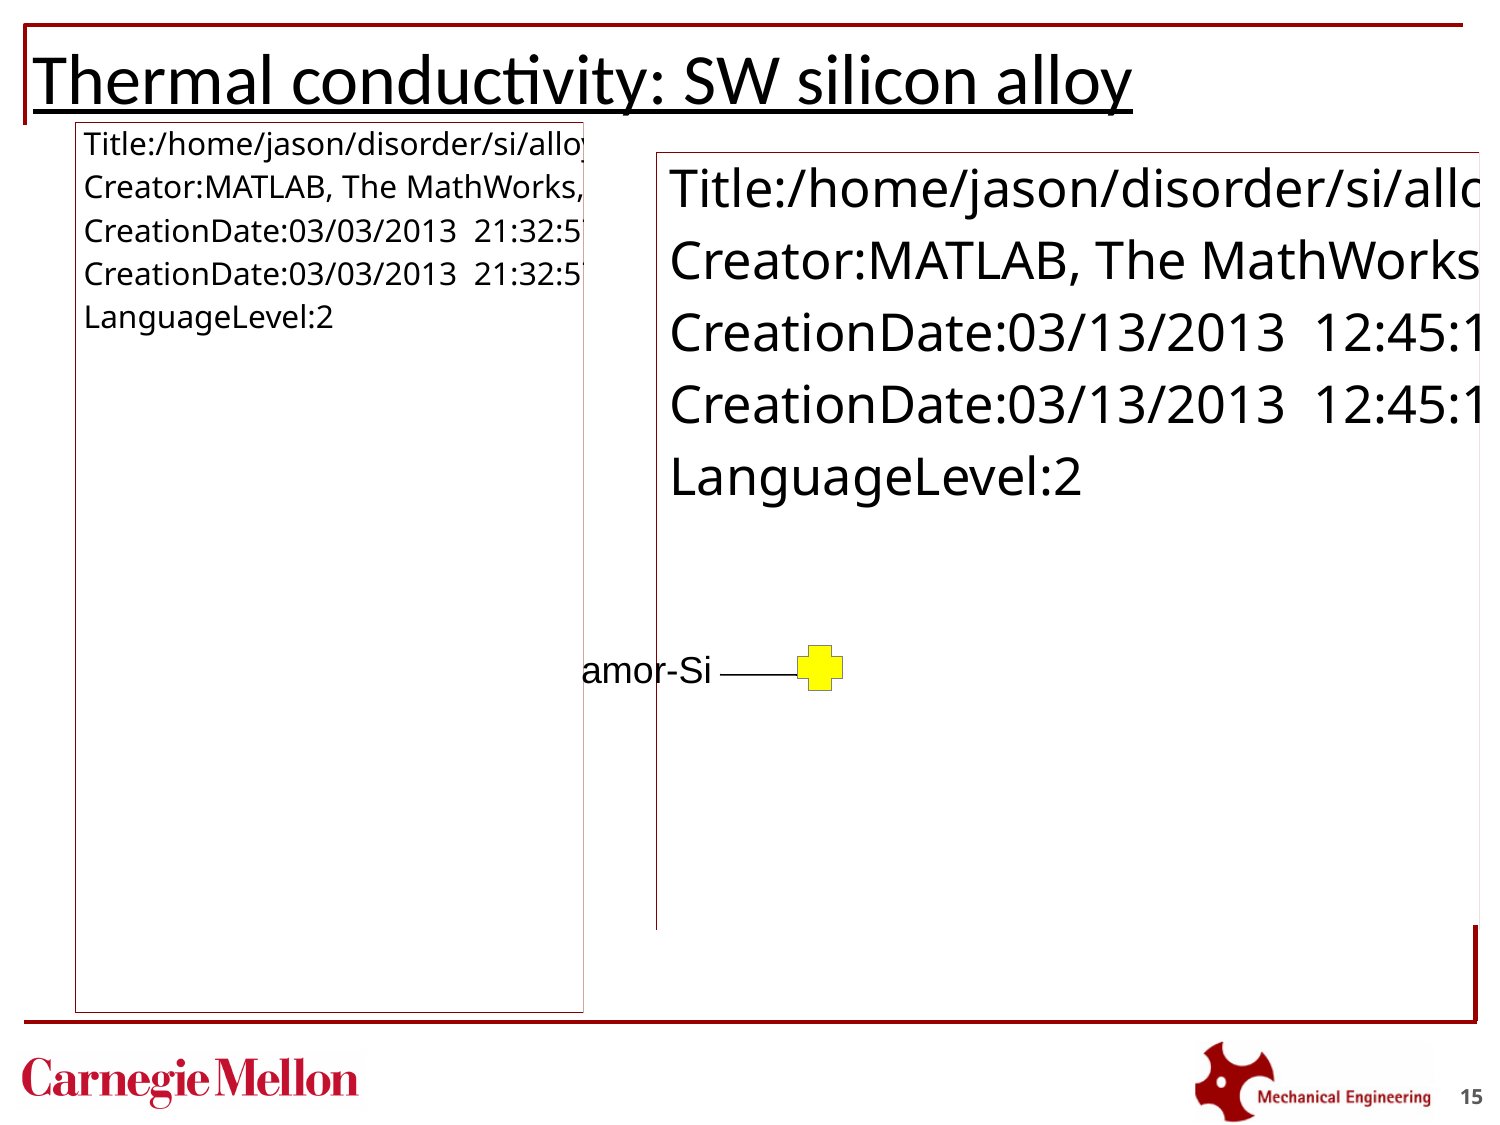

# Thermal conductivity: SW silicon alloy
amor-Si